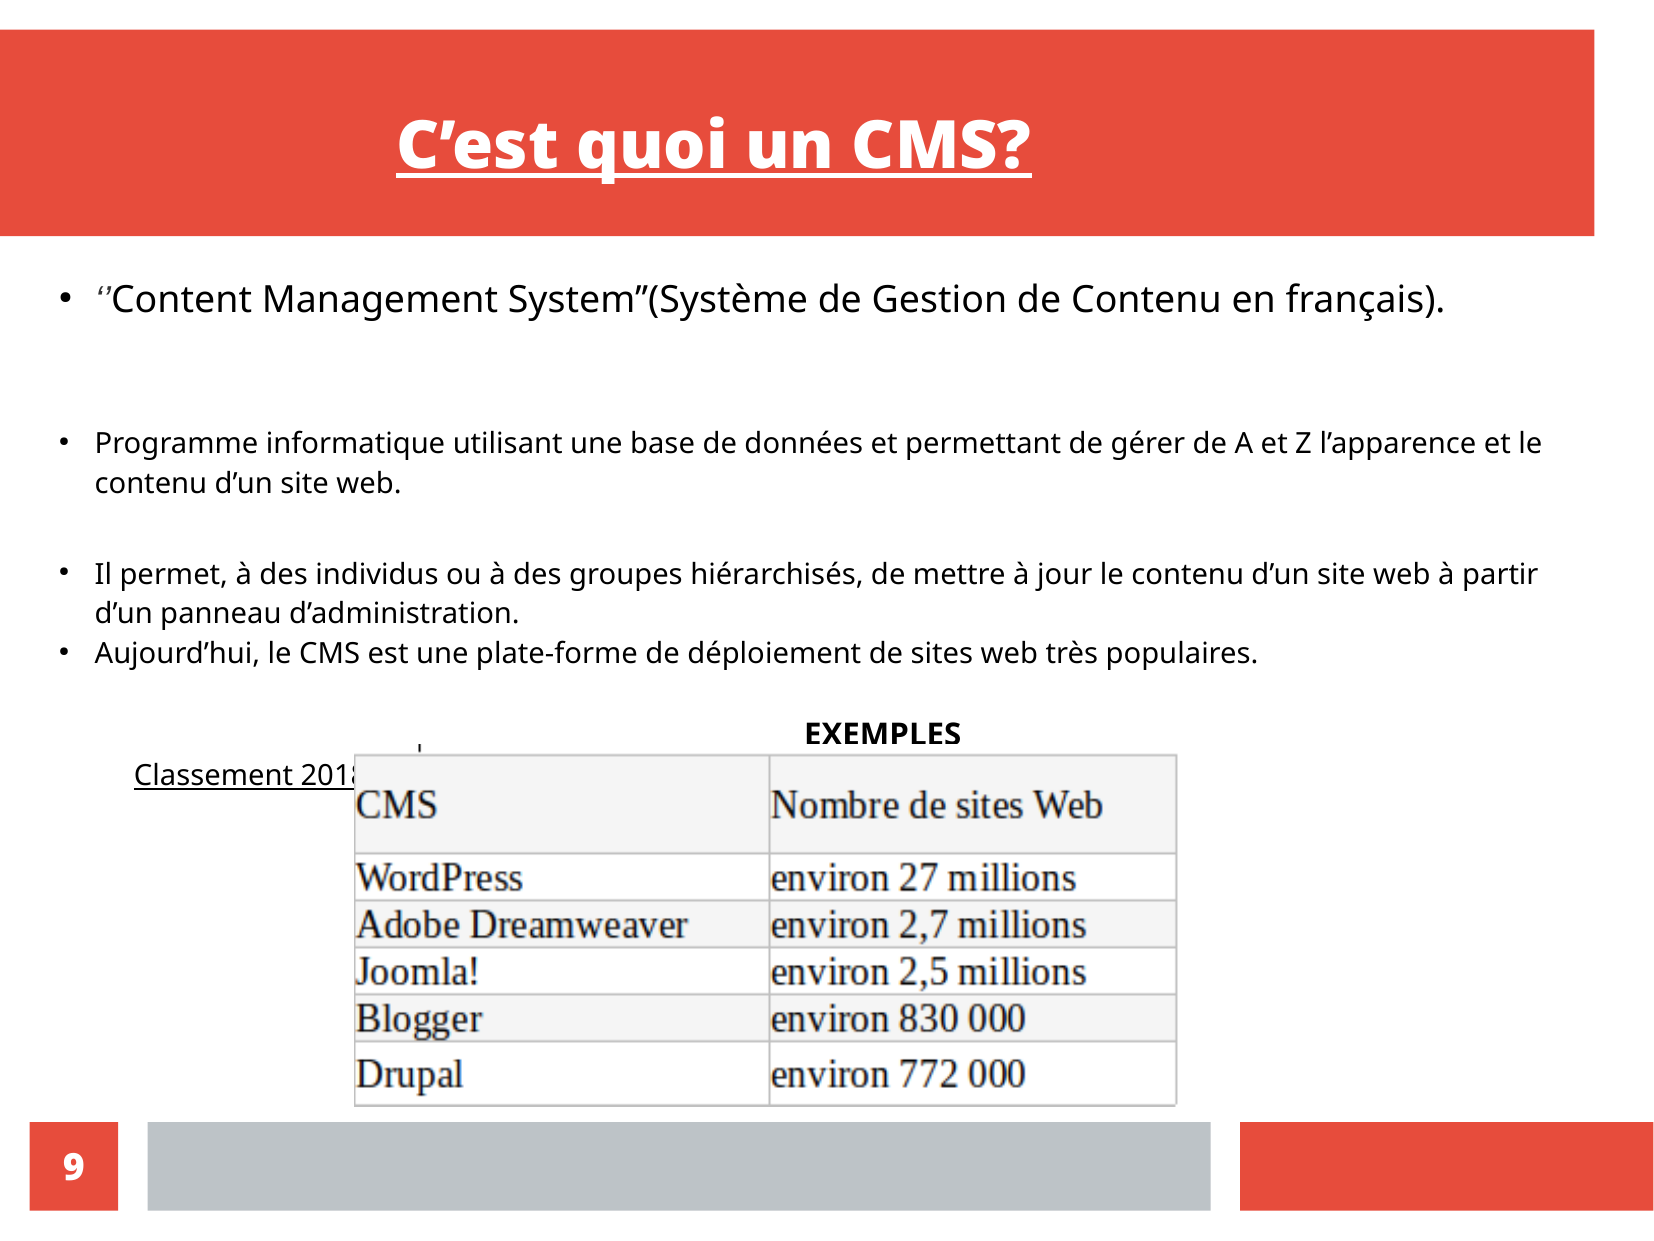

# C’est quoi un CMS?
‘’Content Management System’’(Système de Gestion de Contenu en français).
Programme informatique utilisant une base de données et permettant de gérer de A et Z l’apparence et le contenu d’un site web.
Il permet, à des individus ou à des groupes hiérarchisés, de mettre à jour le contenu d’un site web à partir d’un panneau d’administration.
Aujourd’hui, le CMS est une plate-forme de déploiement de sites web très populaires.
EXEMPLES
Classement 2018
9